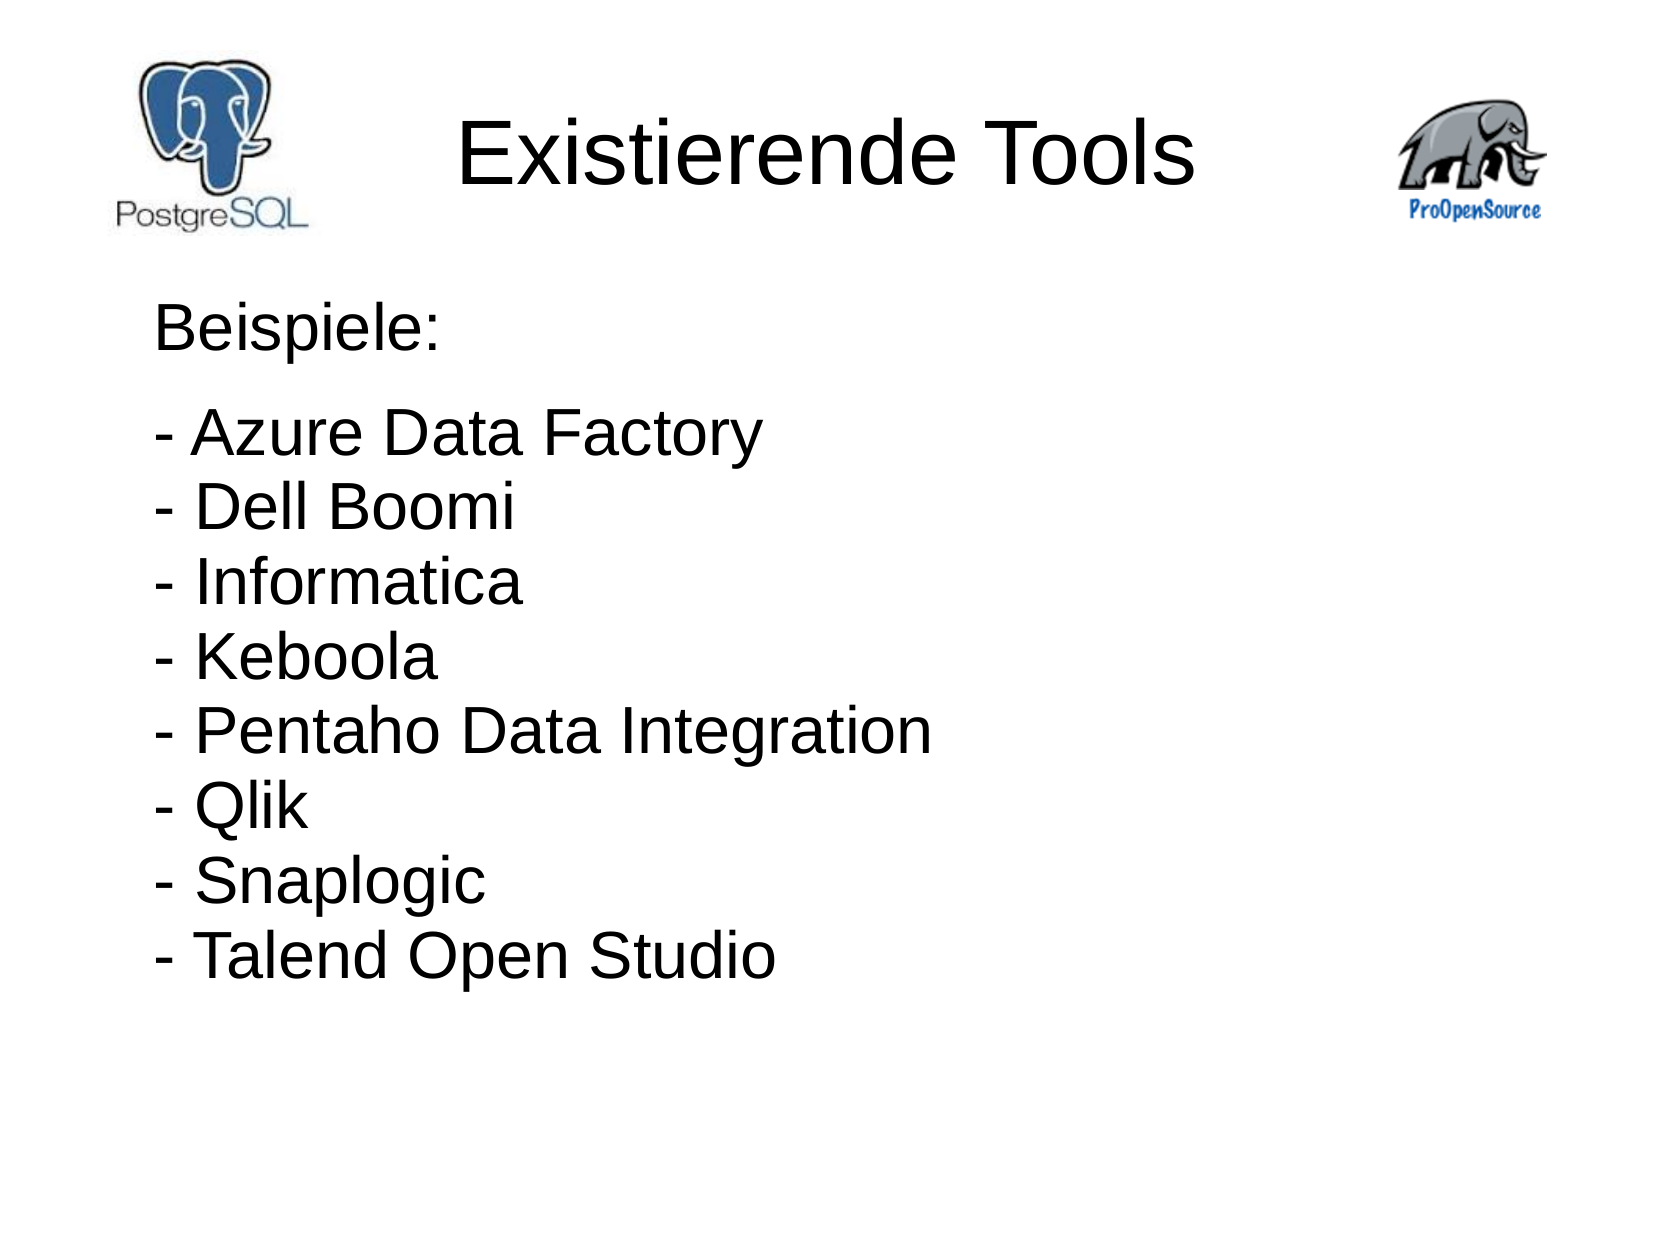

# Existierende Tools
Beispiele:
- Azure Data Factory
- Dell Boomi
- Informatica
- Keboola
- Pentaho Data Integration
- Qlik
- Snaplogic
- Talend Open Studio